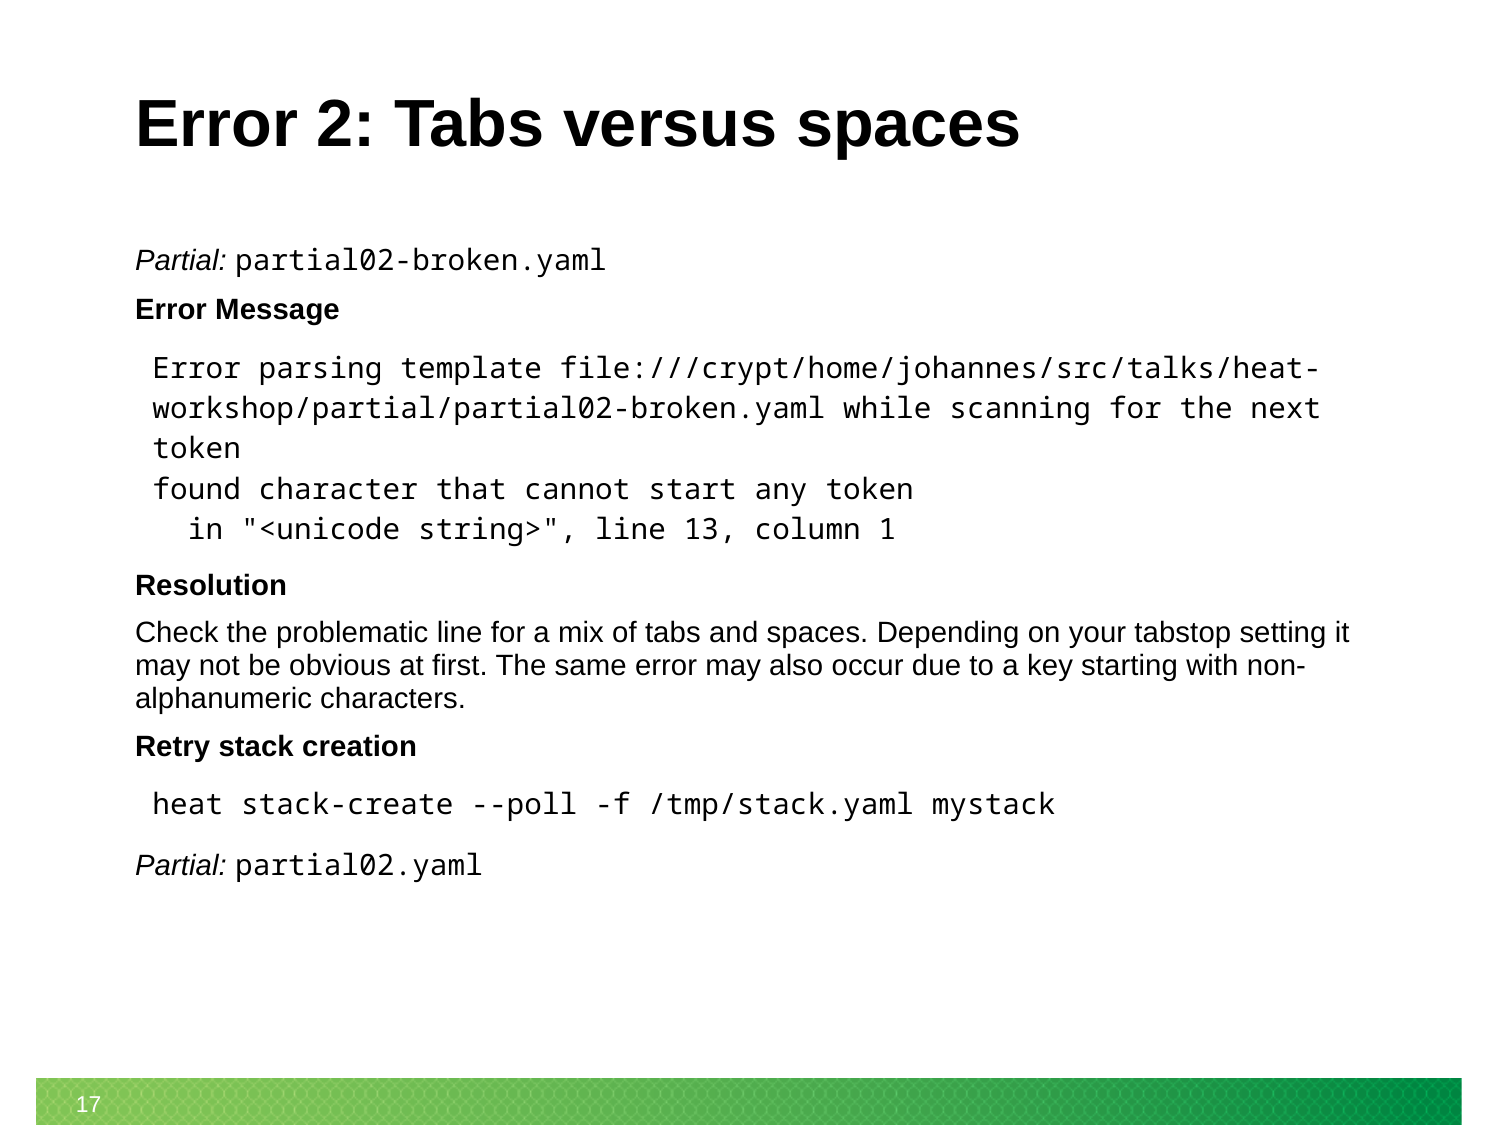

# Error 2: Tabs versus spaces
Partial: partial02-broken.yaml
Error Message
Error parsing template file:///crypt/home/johannes/src/talks/heat-workshop/partial/partial02-broken.yaml while scanning for the next token
found character that cannot start any token
 in "<unicode string>", line 13, column 1
Resolution
Check the problematic line for a mix of tabs and spaces. Depending on your tabstop setting it may not be obvious at first. The same error may also occur due to a key starting with non-alphanumeric characters.
Retry stack creation
heat stack-create --poll -f /tmp/stack.yaml mystack
Partial: partial02.yaml